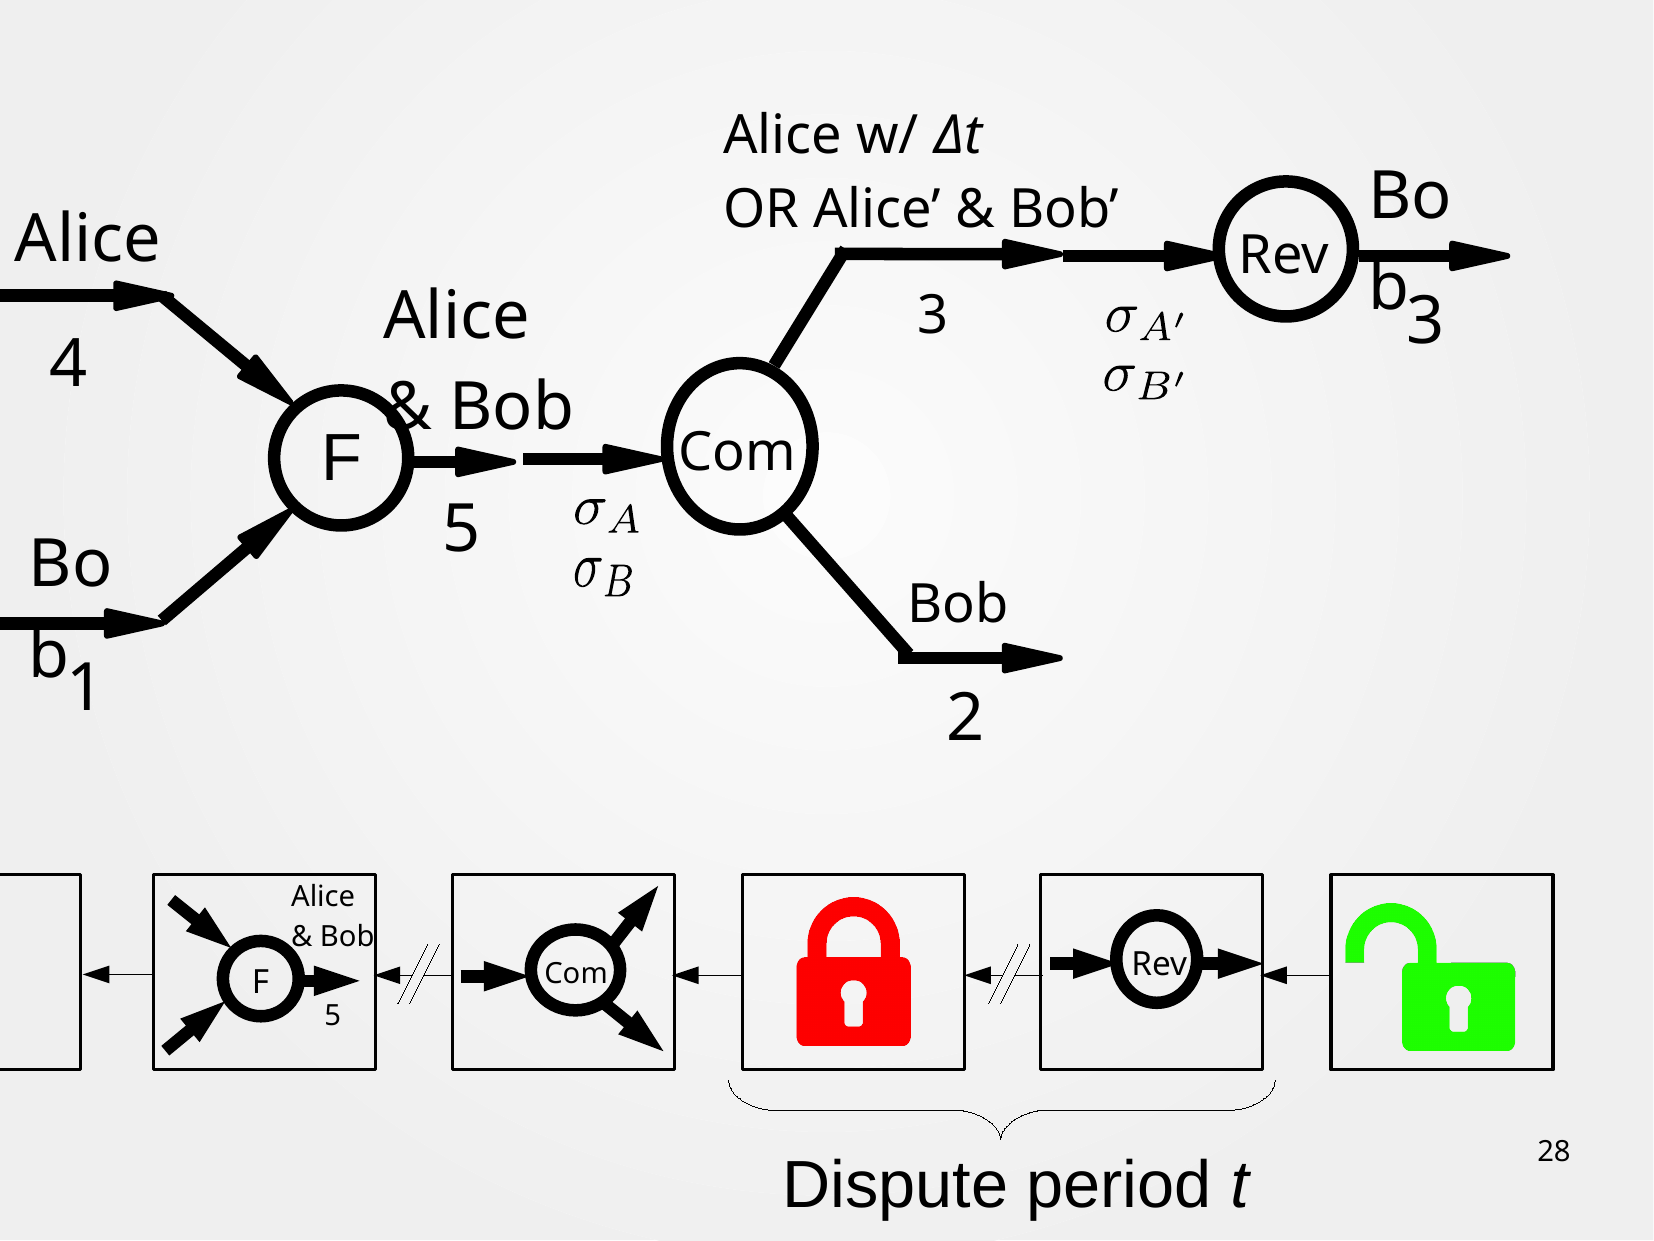

Alice w/ Δt
OR Alice’ & Bob’
Bob
Alice
Rev
Alice
& Bob
3
3
4
Com
F
5
Bob
Bob
1
2
Alice
& Bob
Rev
Com
F
5
28
Dispute period t